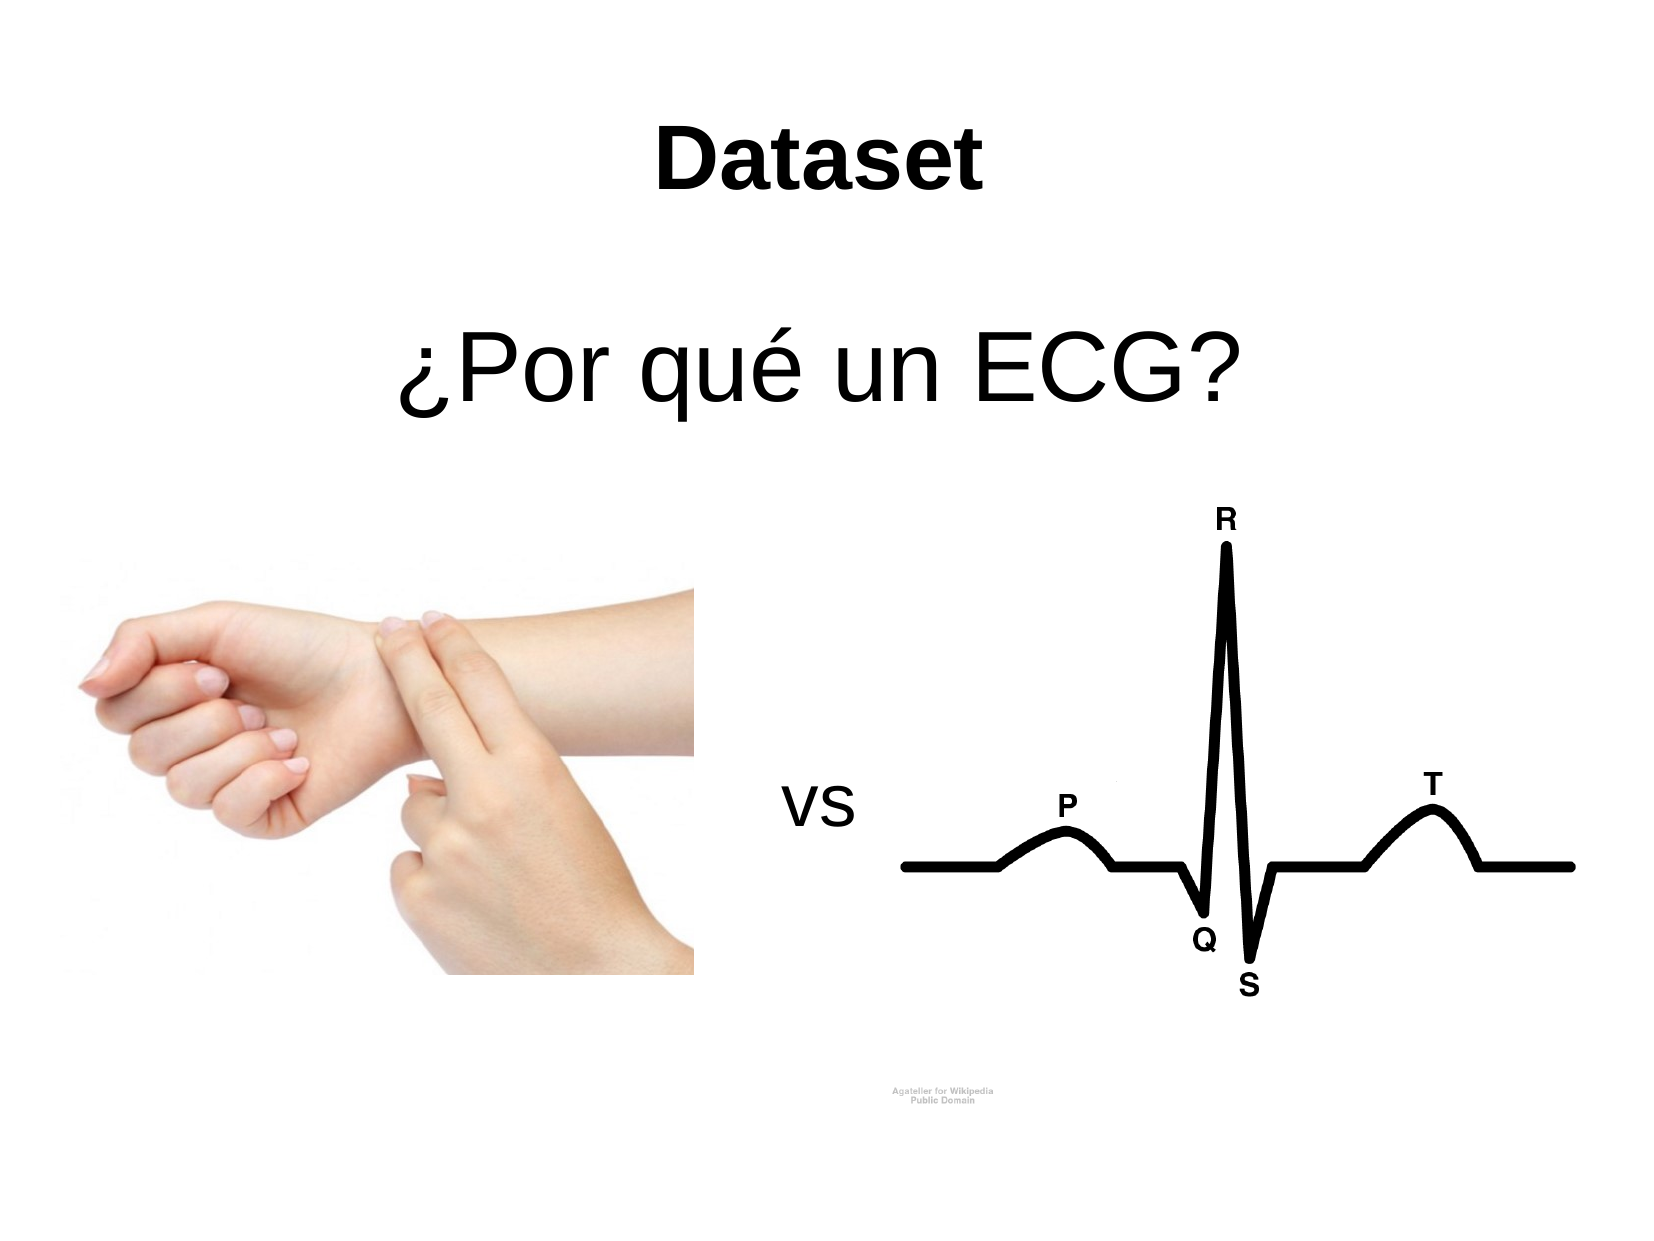

# Dataset ¿Por qué un ECG? vs